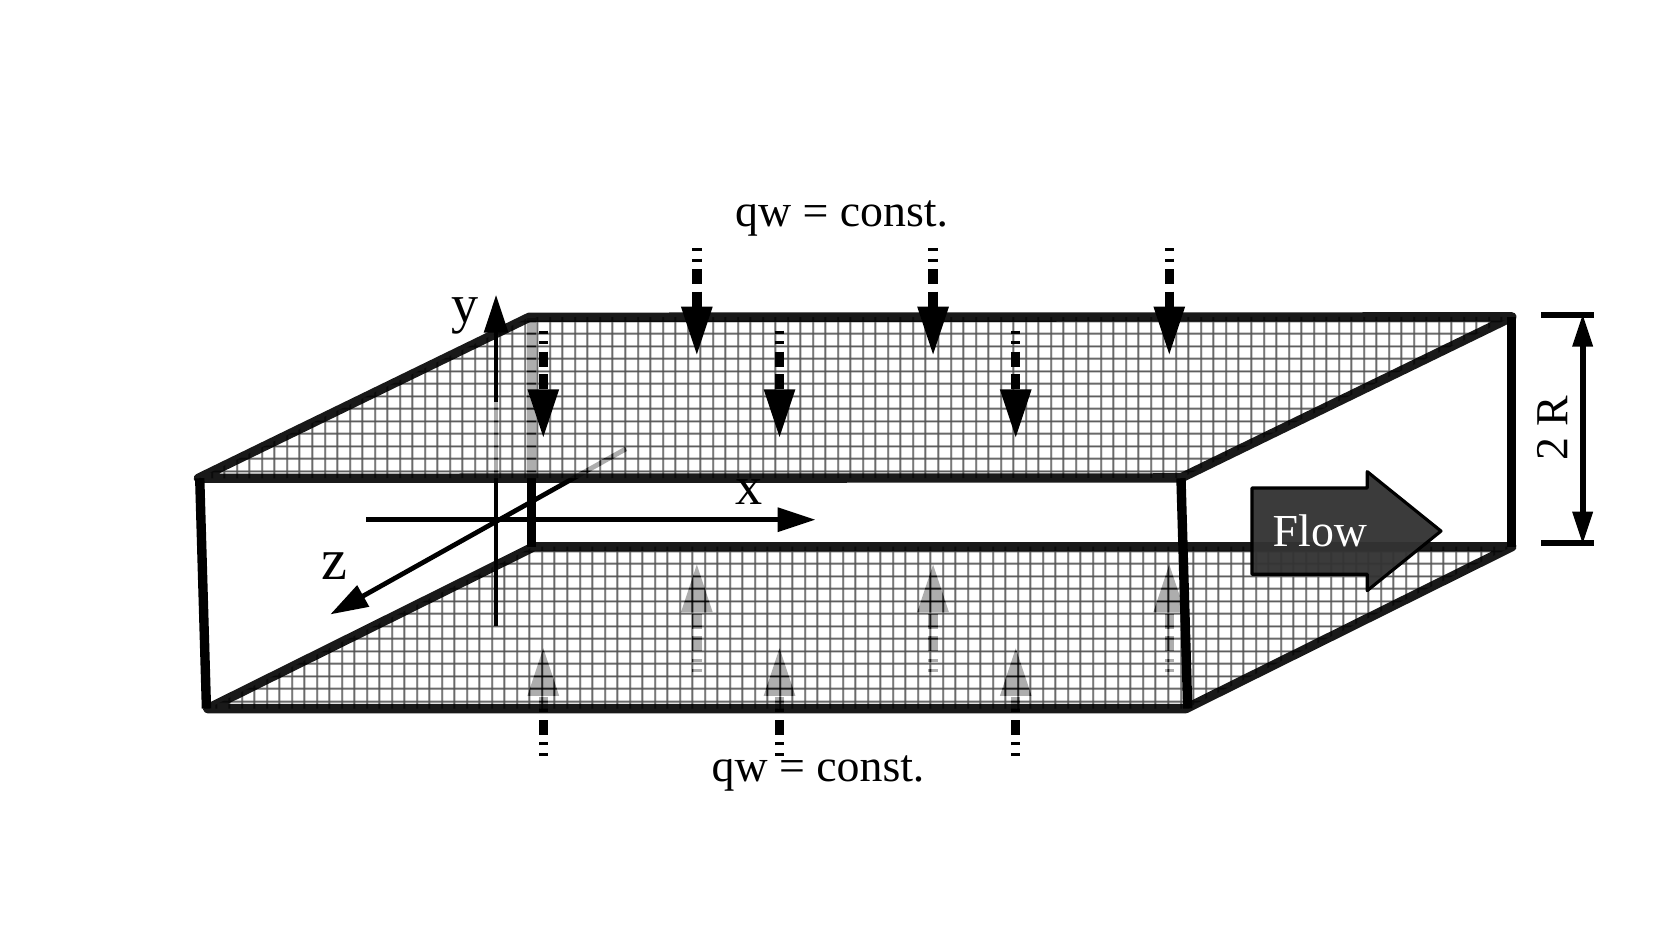

qw = const.
y
x
Flow
z
qw = const.